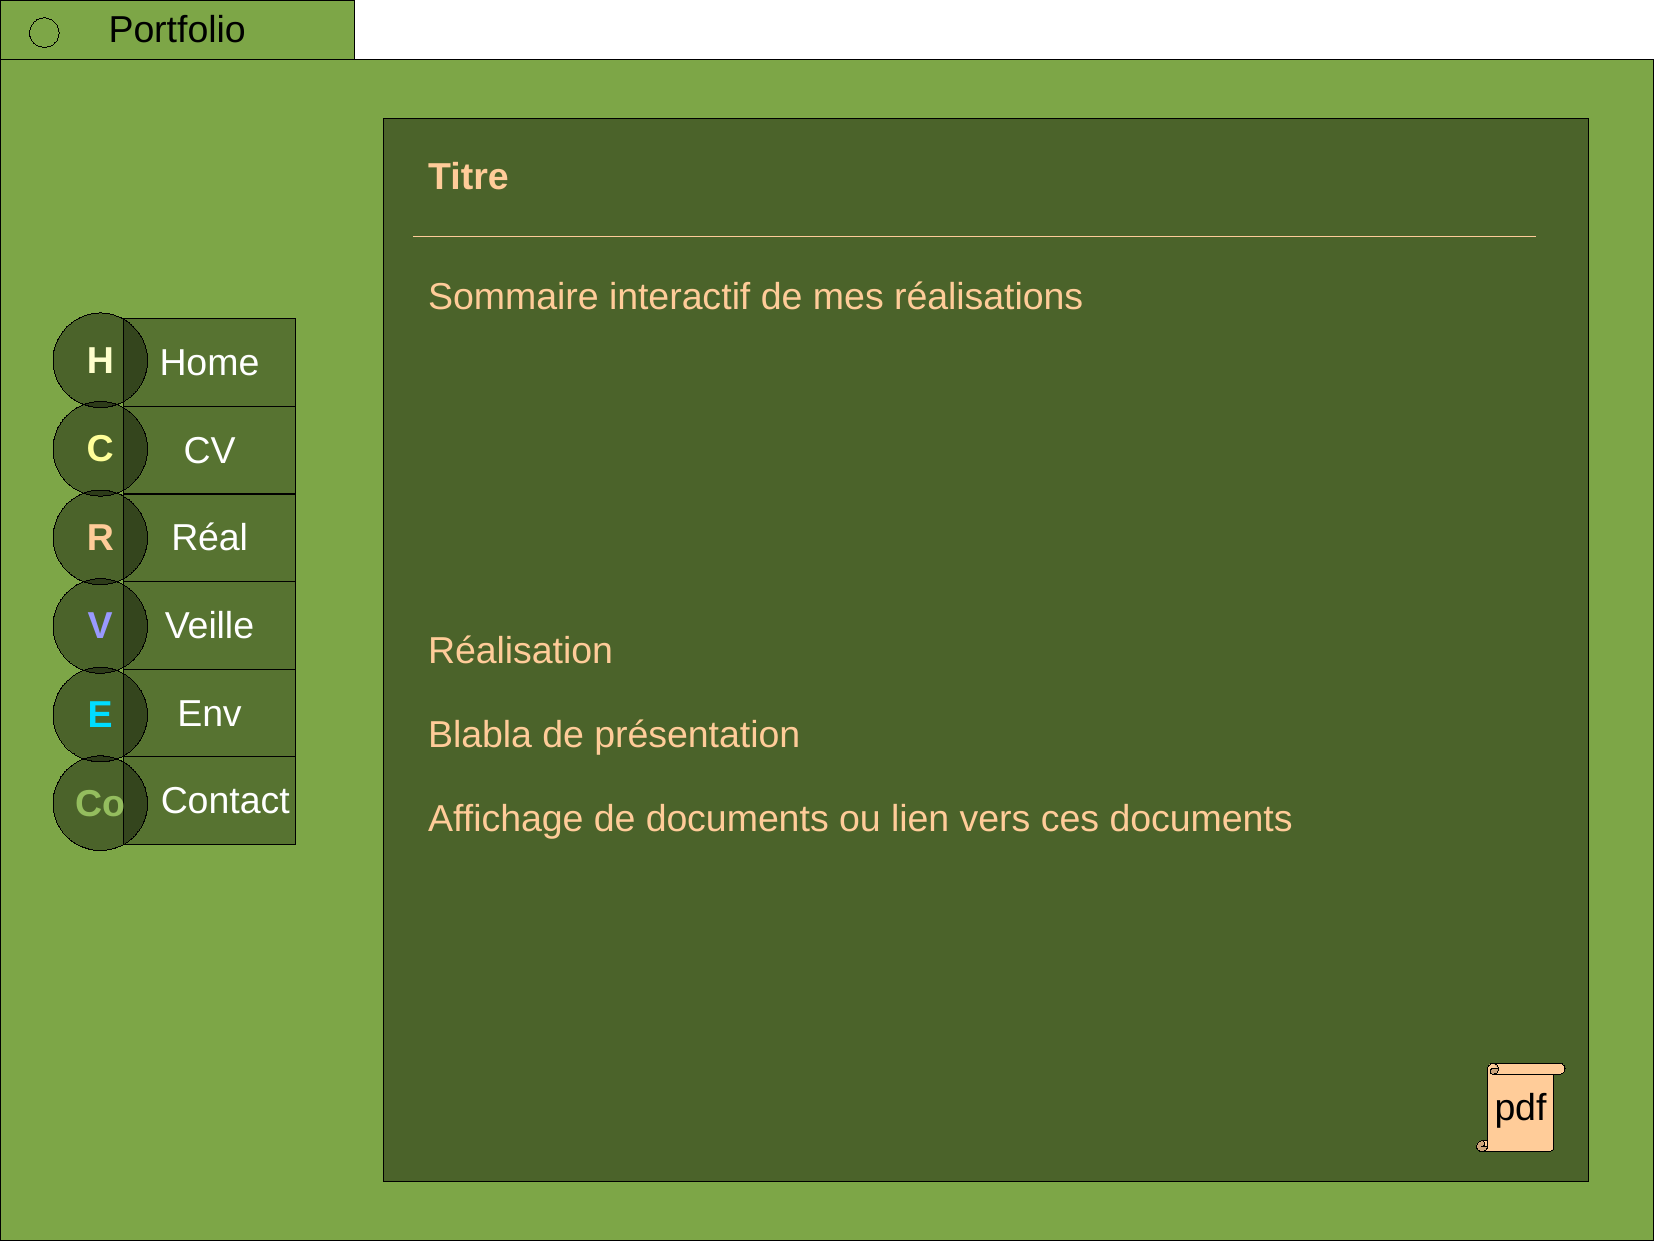

Portfolio
Titre
Sommaire interactif de mes réalisations
H
Home
C
CV
R
Réal
V
Veille
Réalisation
Blabla de présentation
Affichage de documents ou lien vers ces documents
E
Env
Co
 Contact
pdf